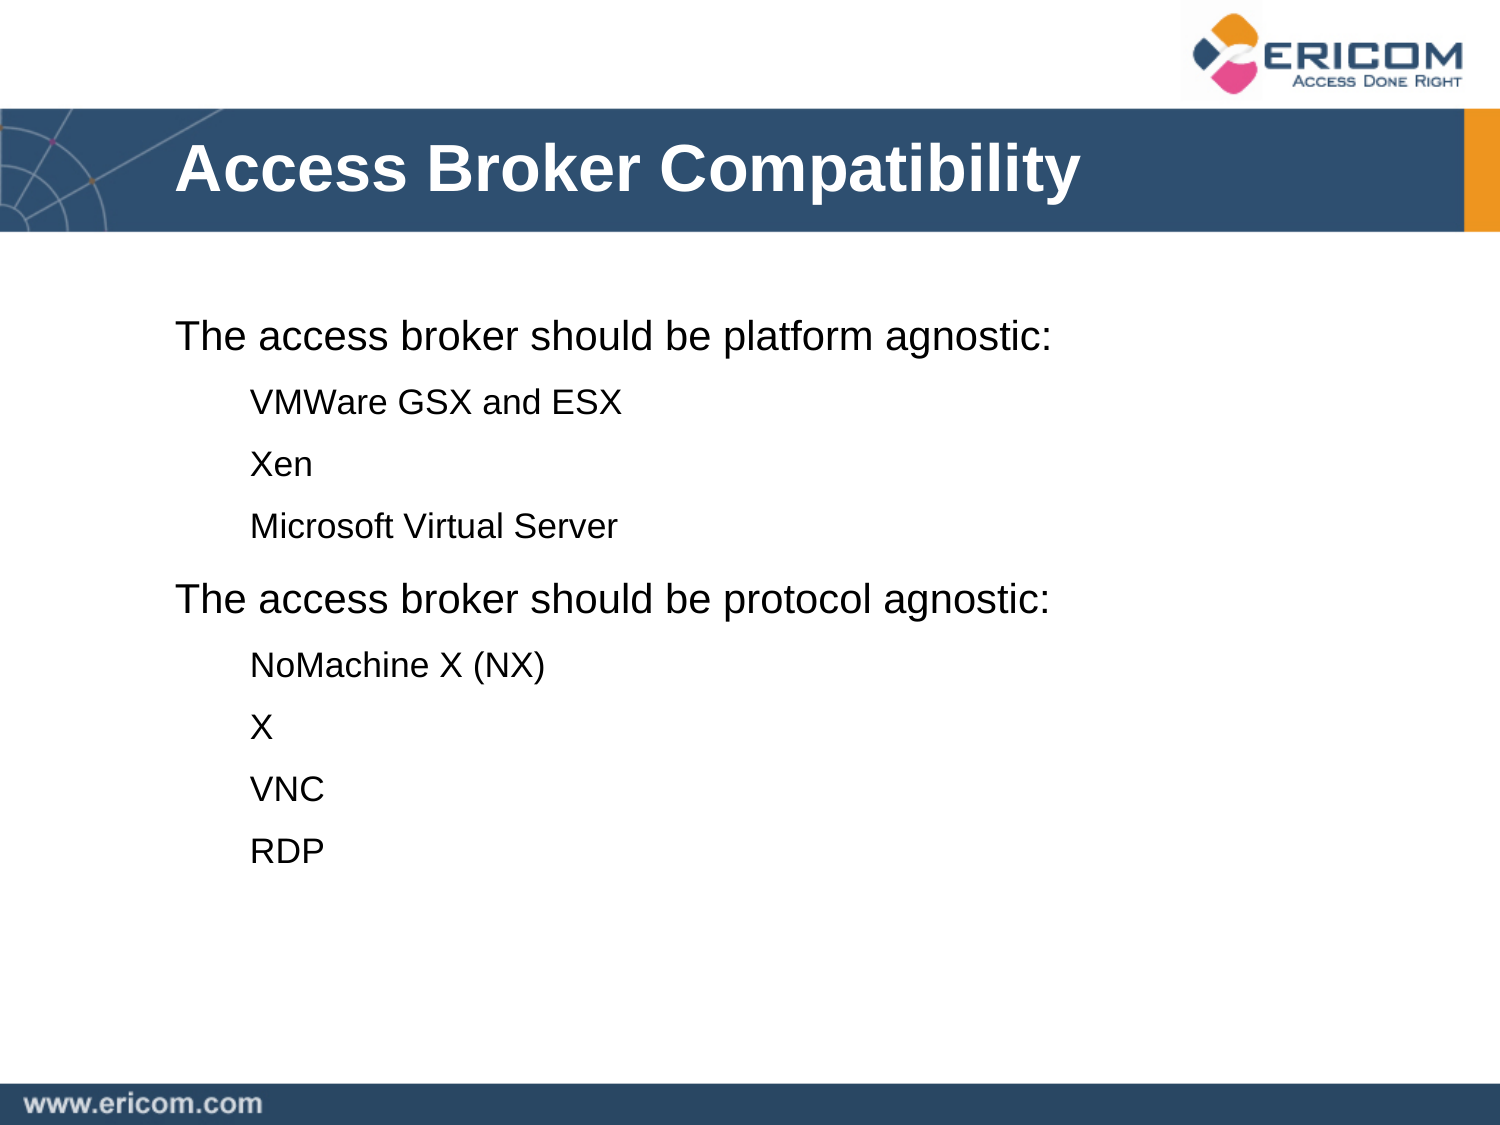

# Access Broker Compatibility
The access broker should be platform agnostic:
VMWare GSX and ESX
Xen
Microsoft Virtual Server
The access broker should be protocol agnostic:
NoMachine X (NX)
X
VNC
RDP